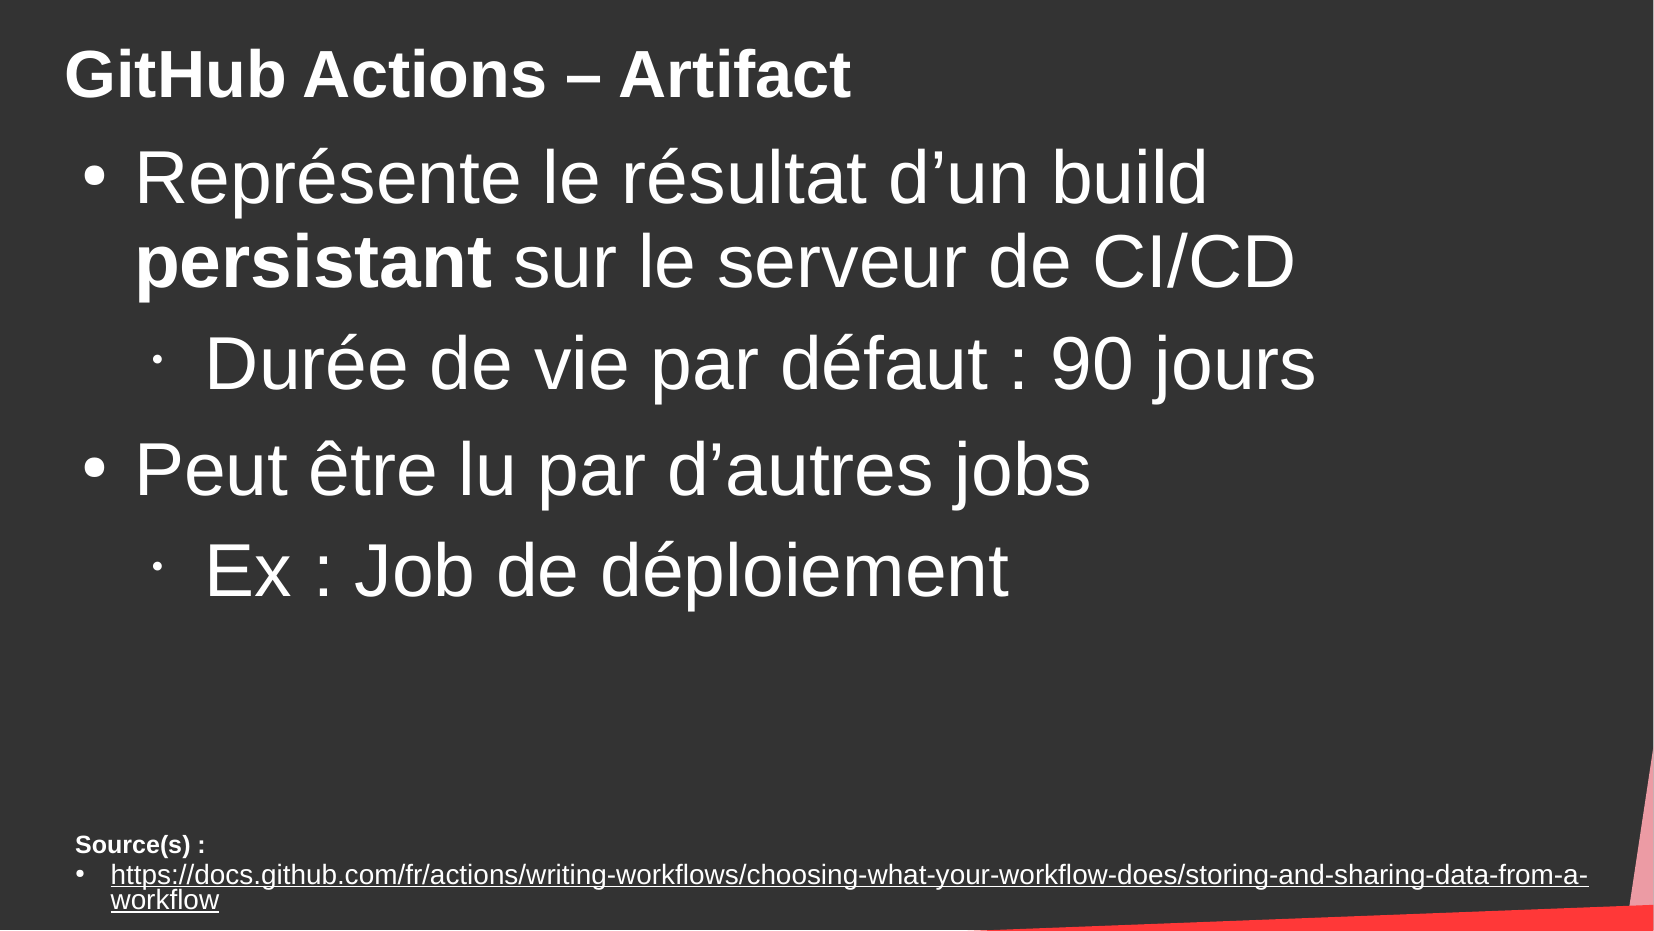

# GitHub Actions – Artifact
Représente le résultat d’un build persistant sur le serveur de CI/CD
Durée de vie par défaut : 90 jours
Peut être lu par d’autres jobs
Ex : Job de déploiement
Source(s) :
https://docs.github.com/fr/actions/writing-workflows/choosing-what-your-workflow-does/storing-and-sharing-data-from-a-workflow